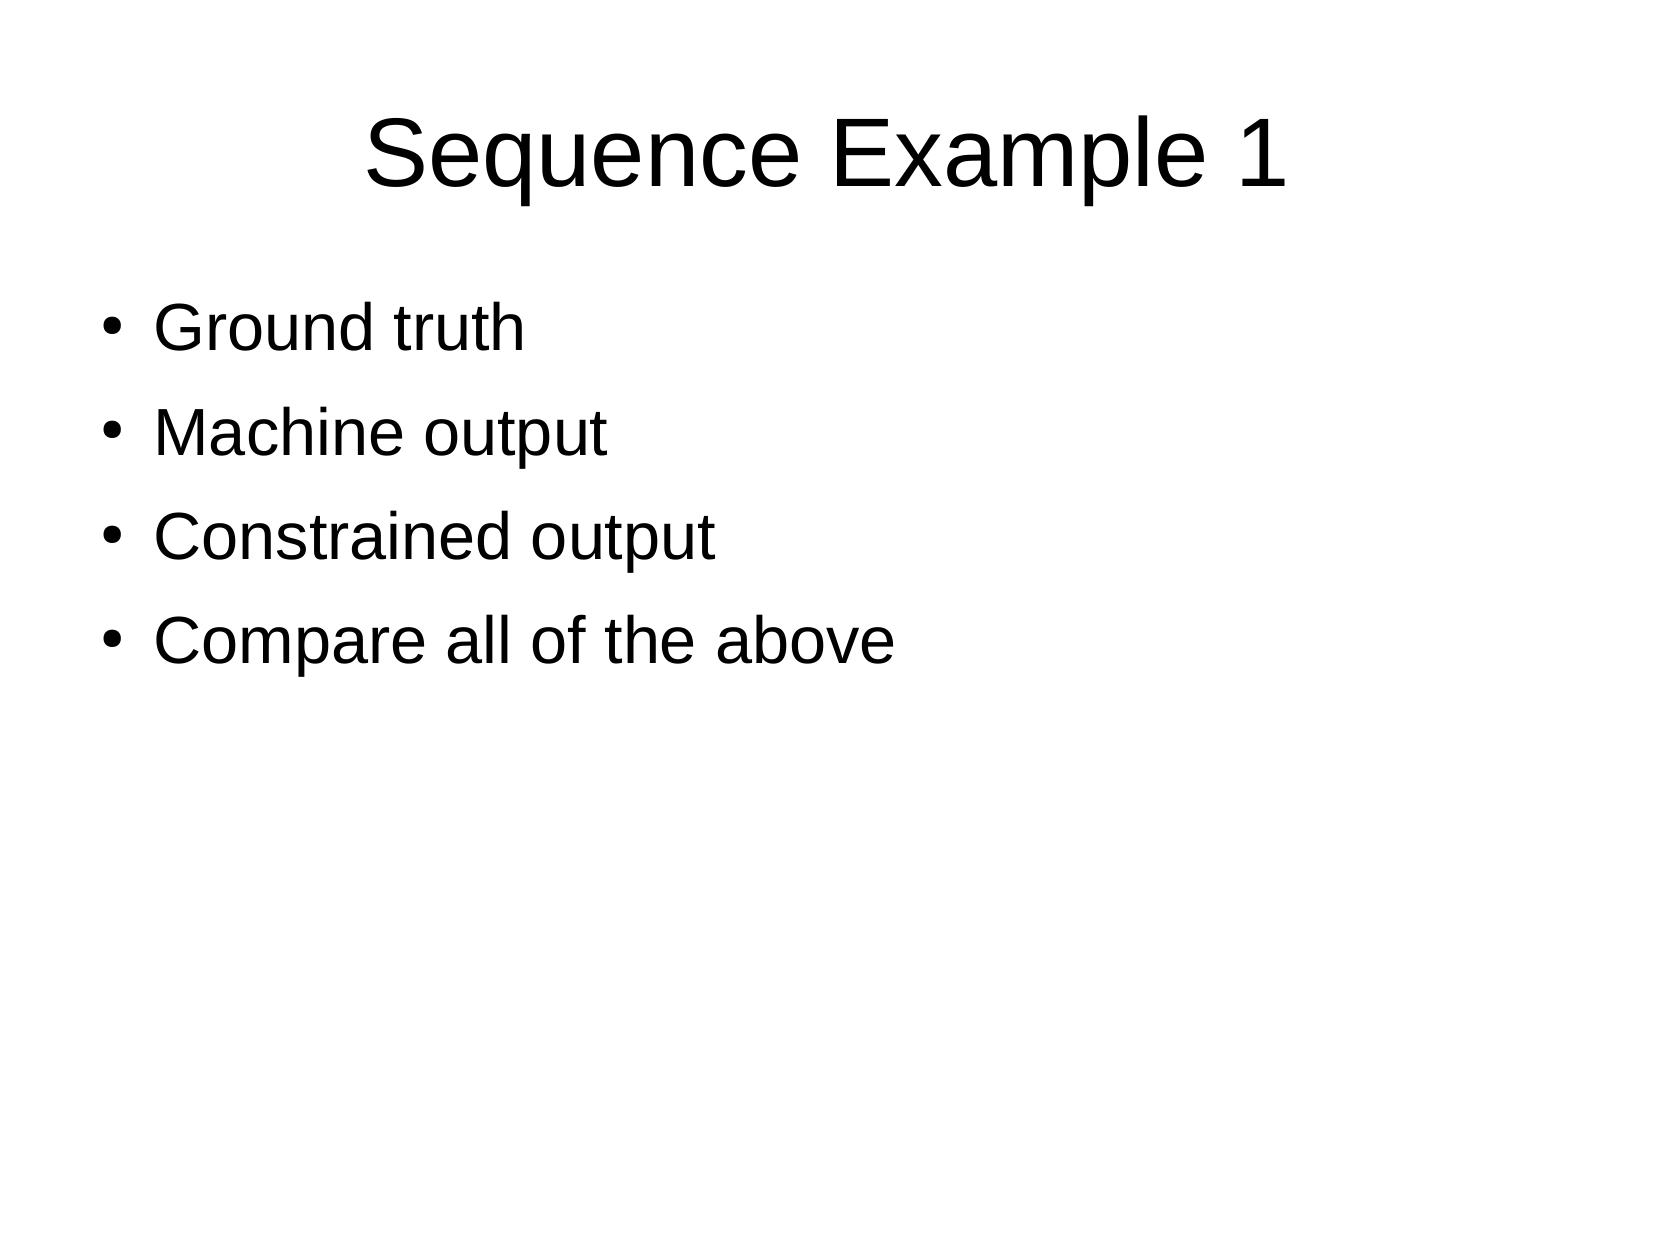

# Sequence Example 1
Ground truth
Machine output
Constrained output
Compare all of the above